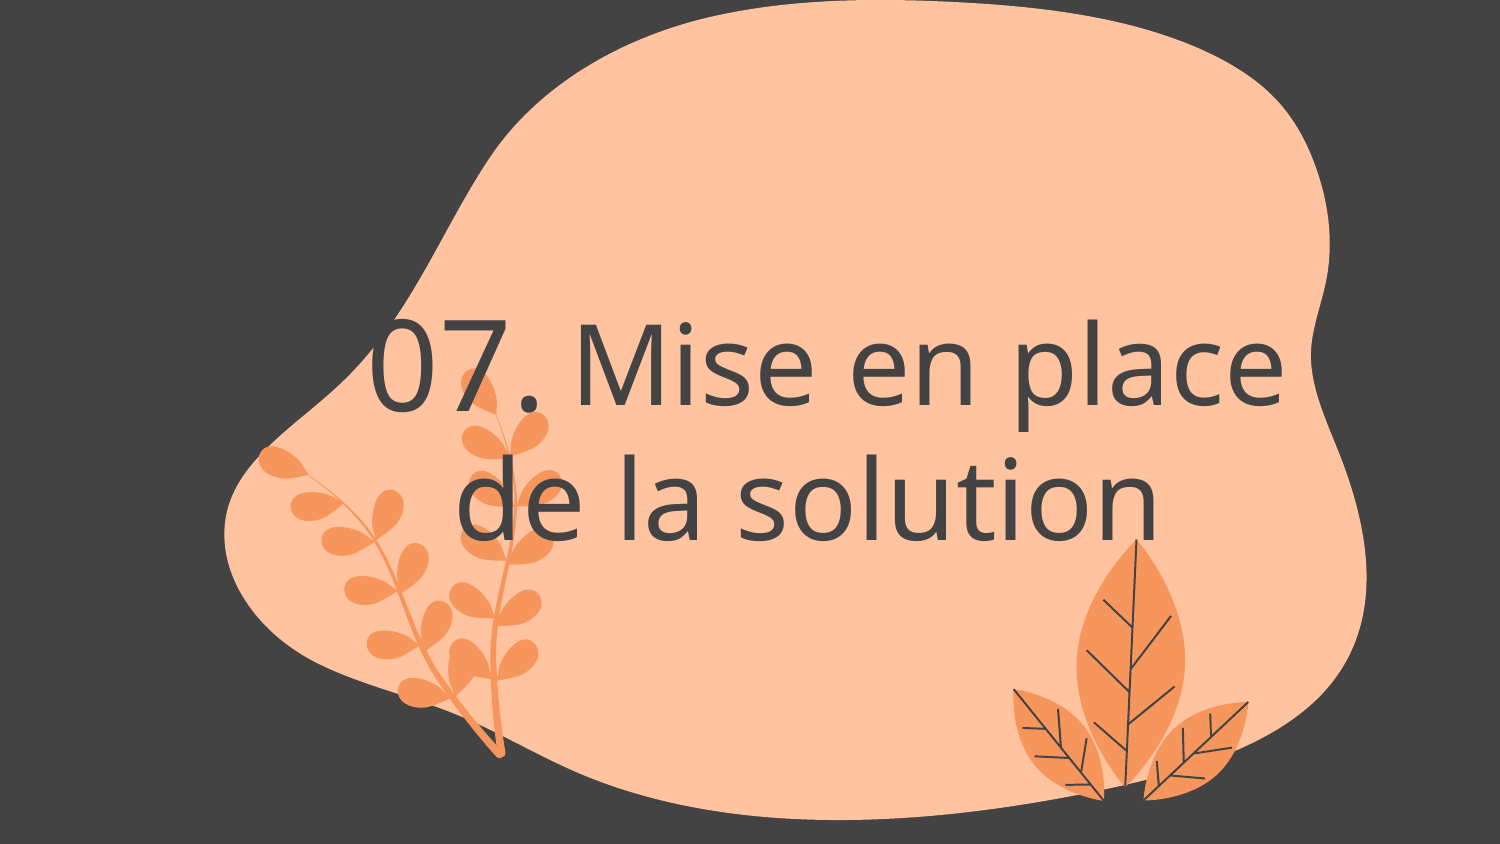

# 07.
 Mise en place de la solution